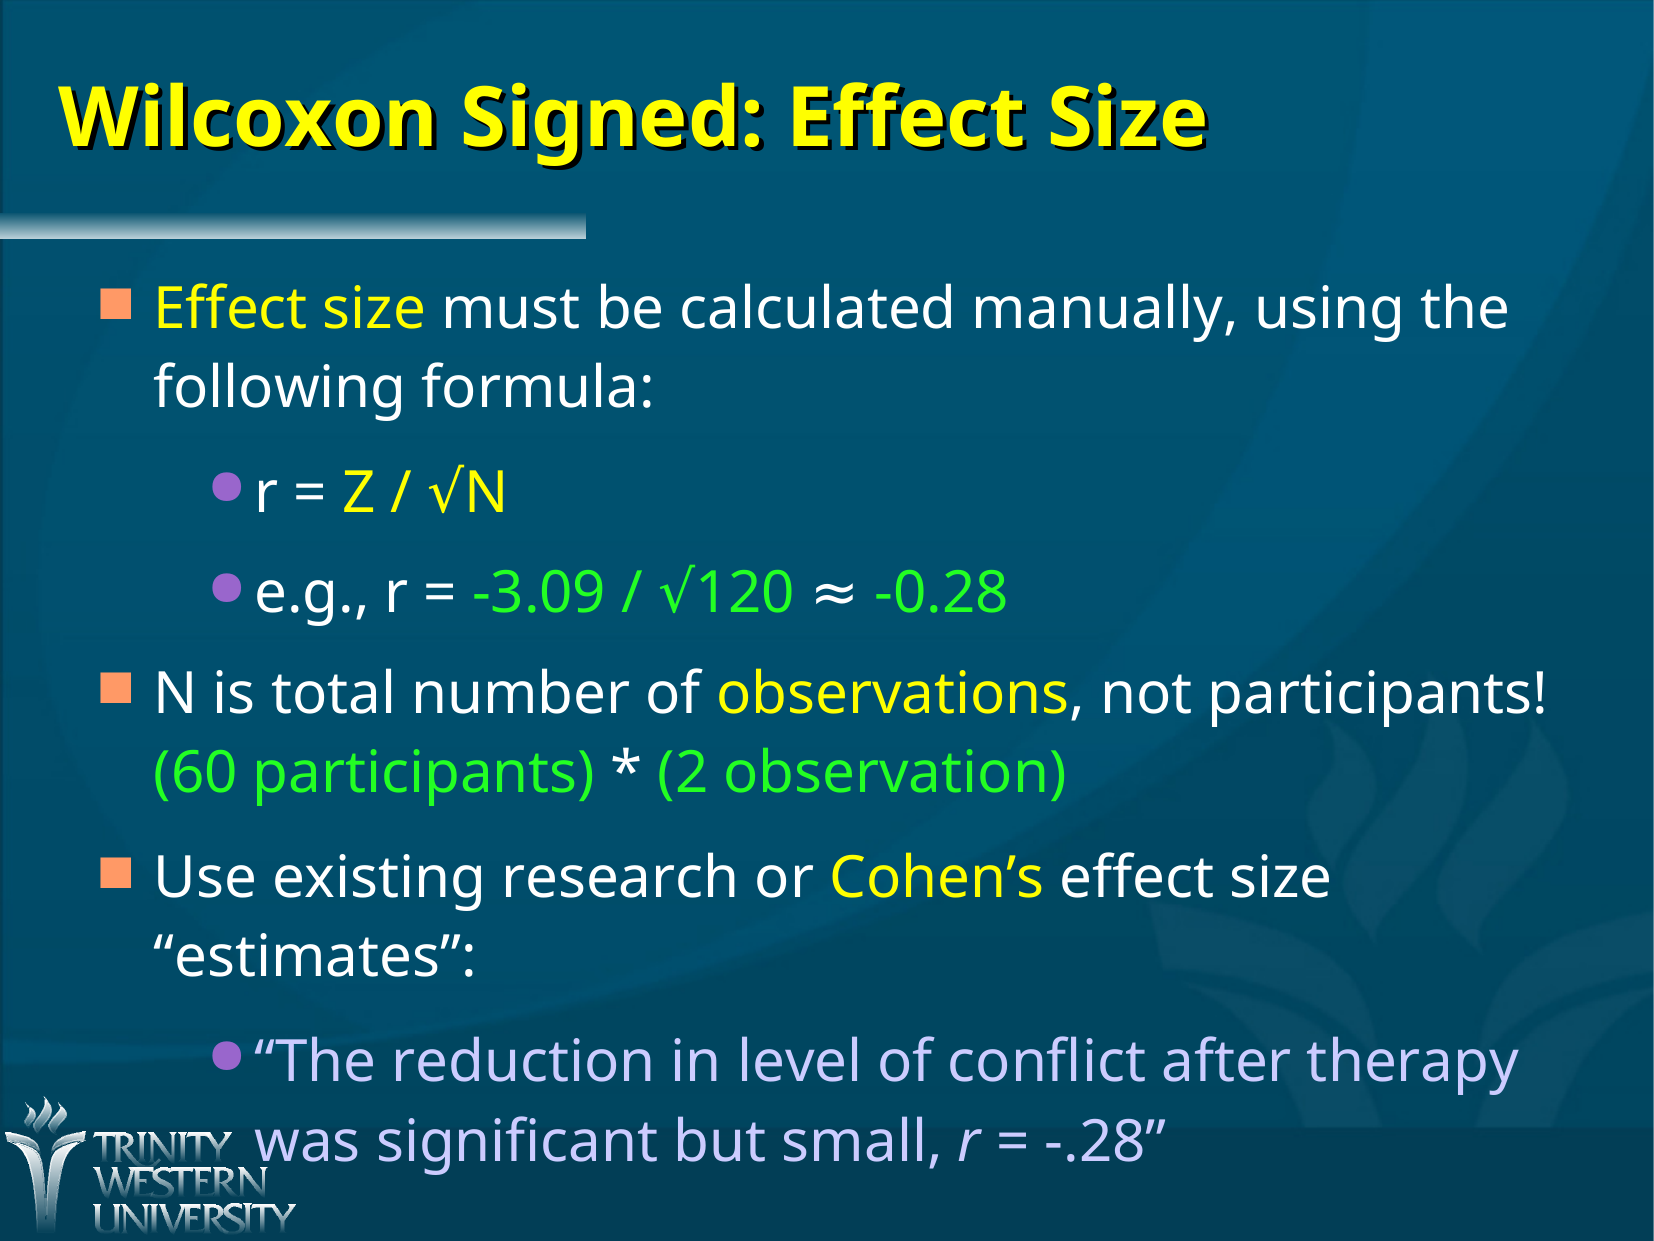

# Wilcoxon Signed: Effect Size
Effect size must be calculated manually, using the following formula:
r = Z / √N
e.g., r = -3.09 / √120 ≈ -0.28
N is total number of observations, not participants! (60 participants) * (2 observation)
Use existing research or Cohen’s effect size “estimates”:
“The reduction in level of conflict after therapy was significant but small, r = -.28”